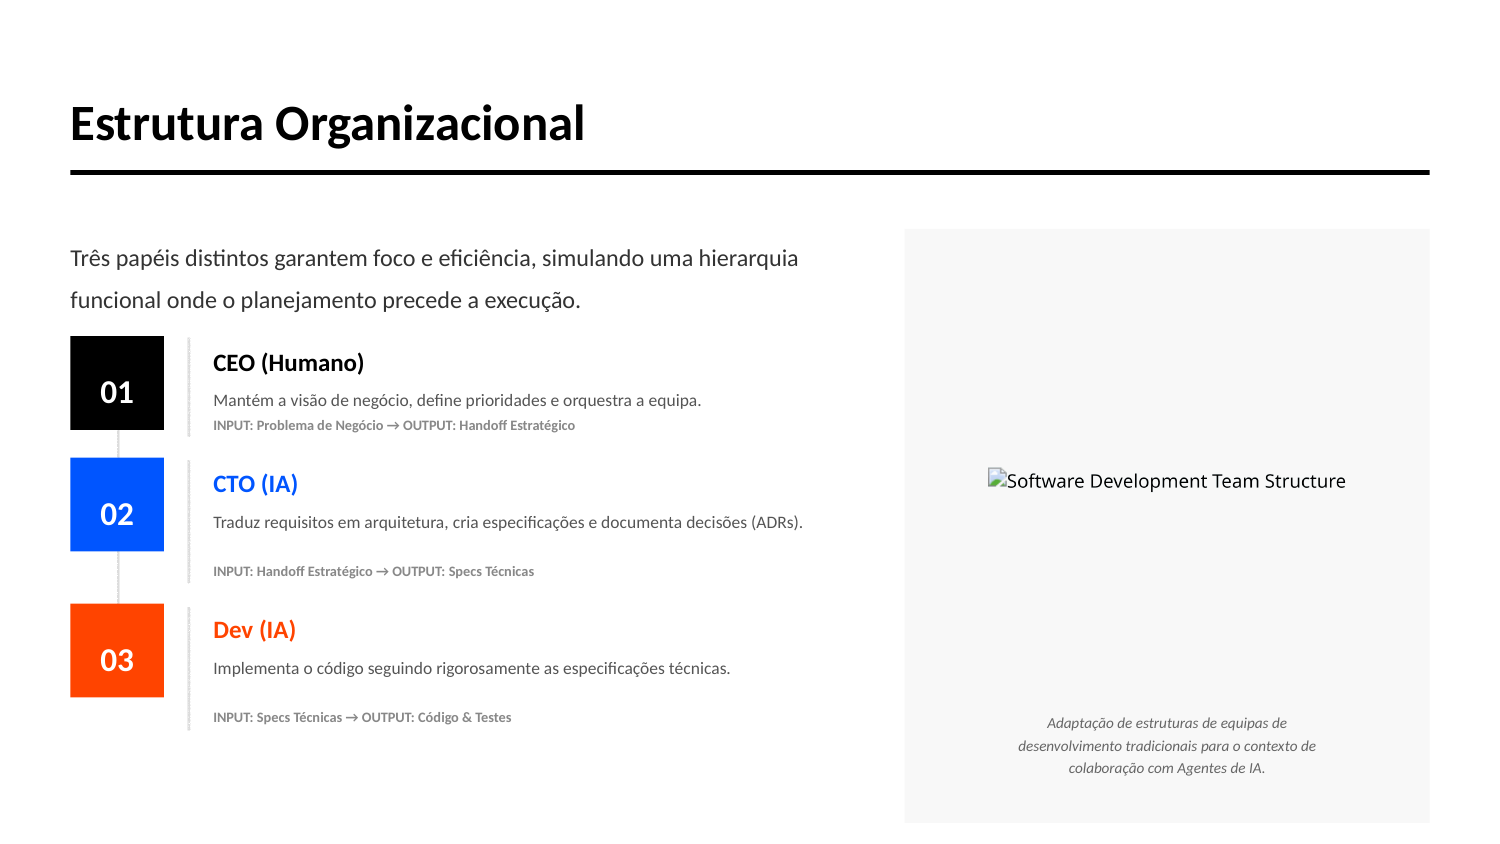

Estrutura Organizacional
Três papéis distintos garantem foco e eficiência, simulando uma hierarquia funcional onde o planejamento precede a execução.
CEO (Humano)
01
Mantém a visão de negócio, define prioridades e orquestra a equipa.
INPUT: Problema de Negócio → OUTPUT: Handoff Estratégico
CTO (IA)
02
Traduz requisitos em arquitetura, cria especificações e documenta decisões (ADRs).
INPUT: Handoff Estratégico → OUTPUT: Specs Técnicas
Dev (IA)
03
Implementa o código seguindo rigorosamente as especificações técnicas.
INPUT: Specs Técnicas → OUTPUT: Código & Testes
Adaptação de estruturas de equipas de desenvolvimento tradicionais para o contexto de colaboração com Agentes de IA.